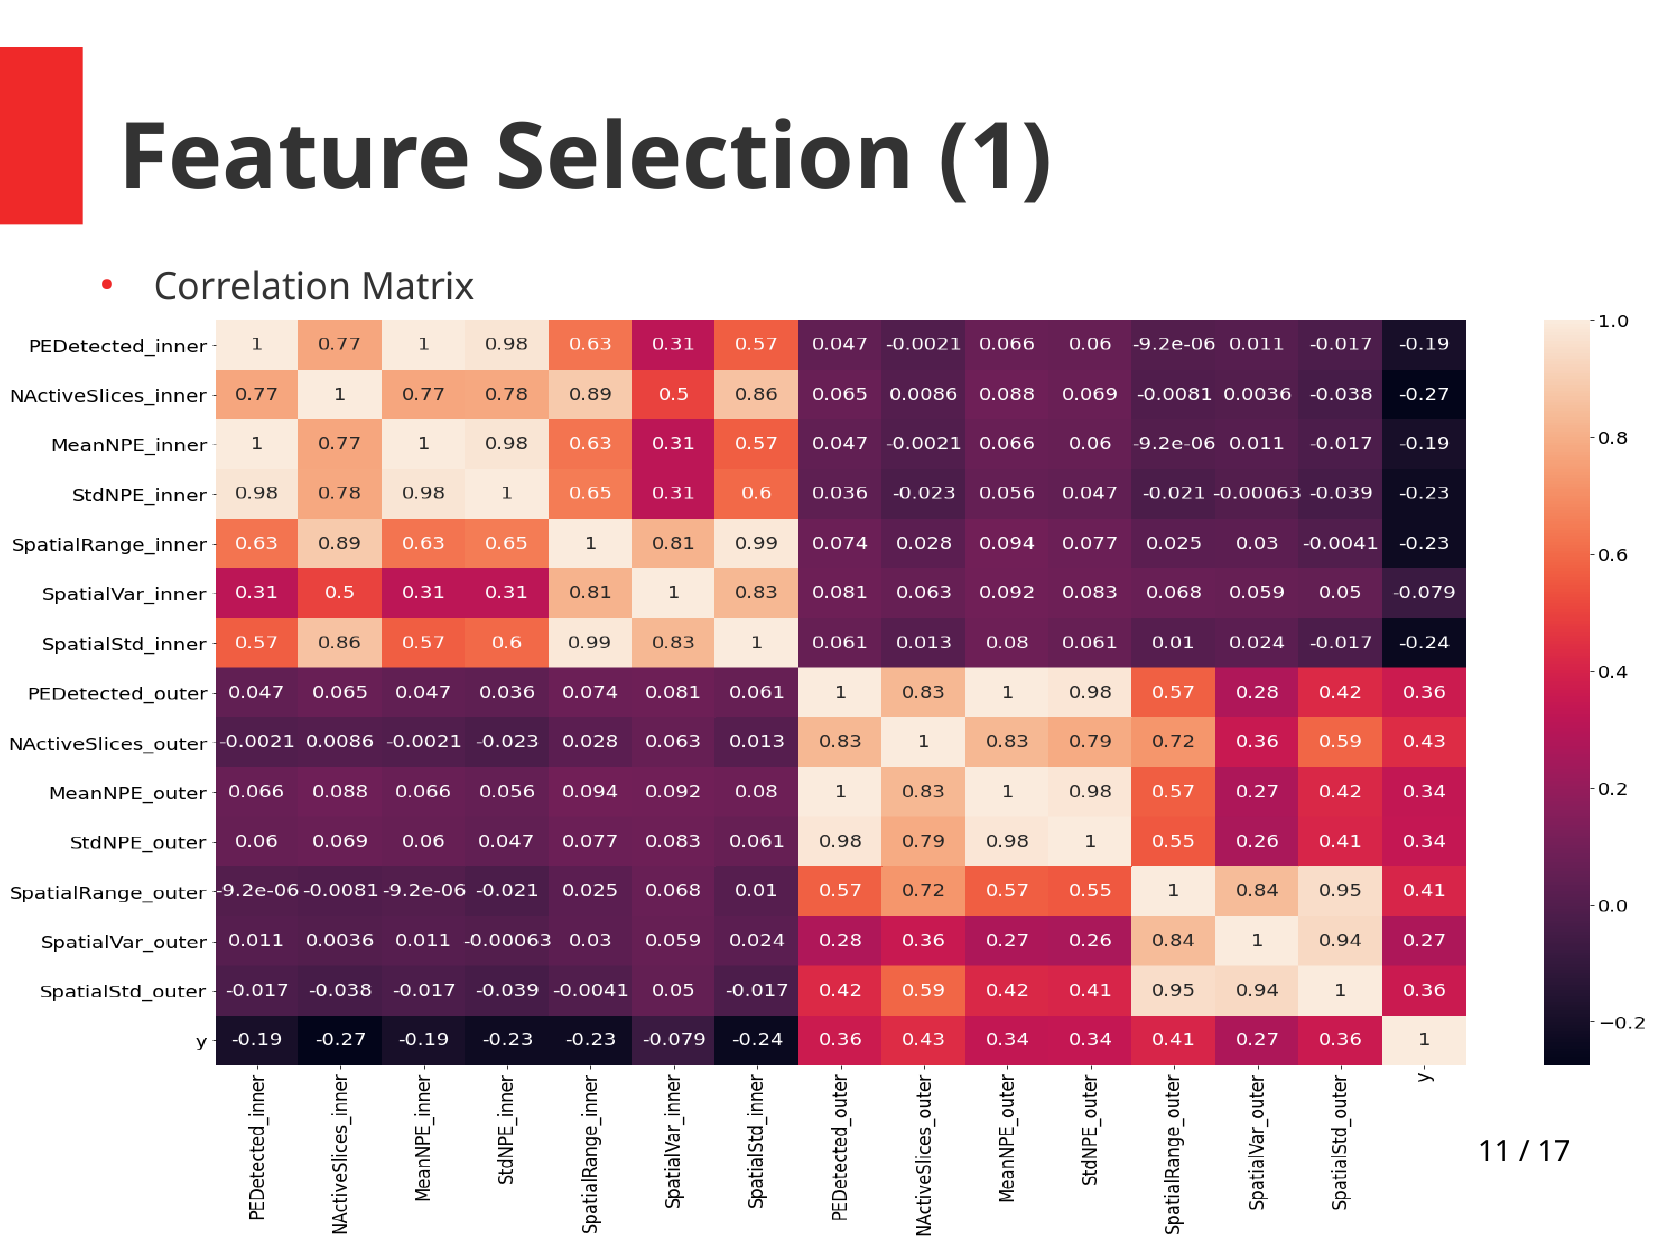

# Feature Selection (1)
Correlation Matrix
11